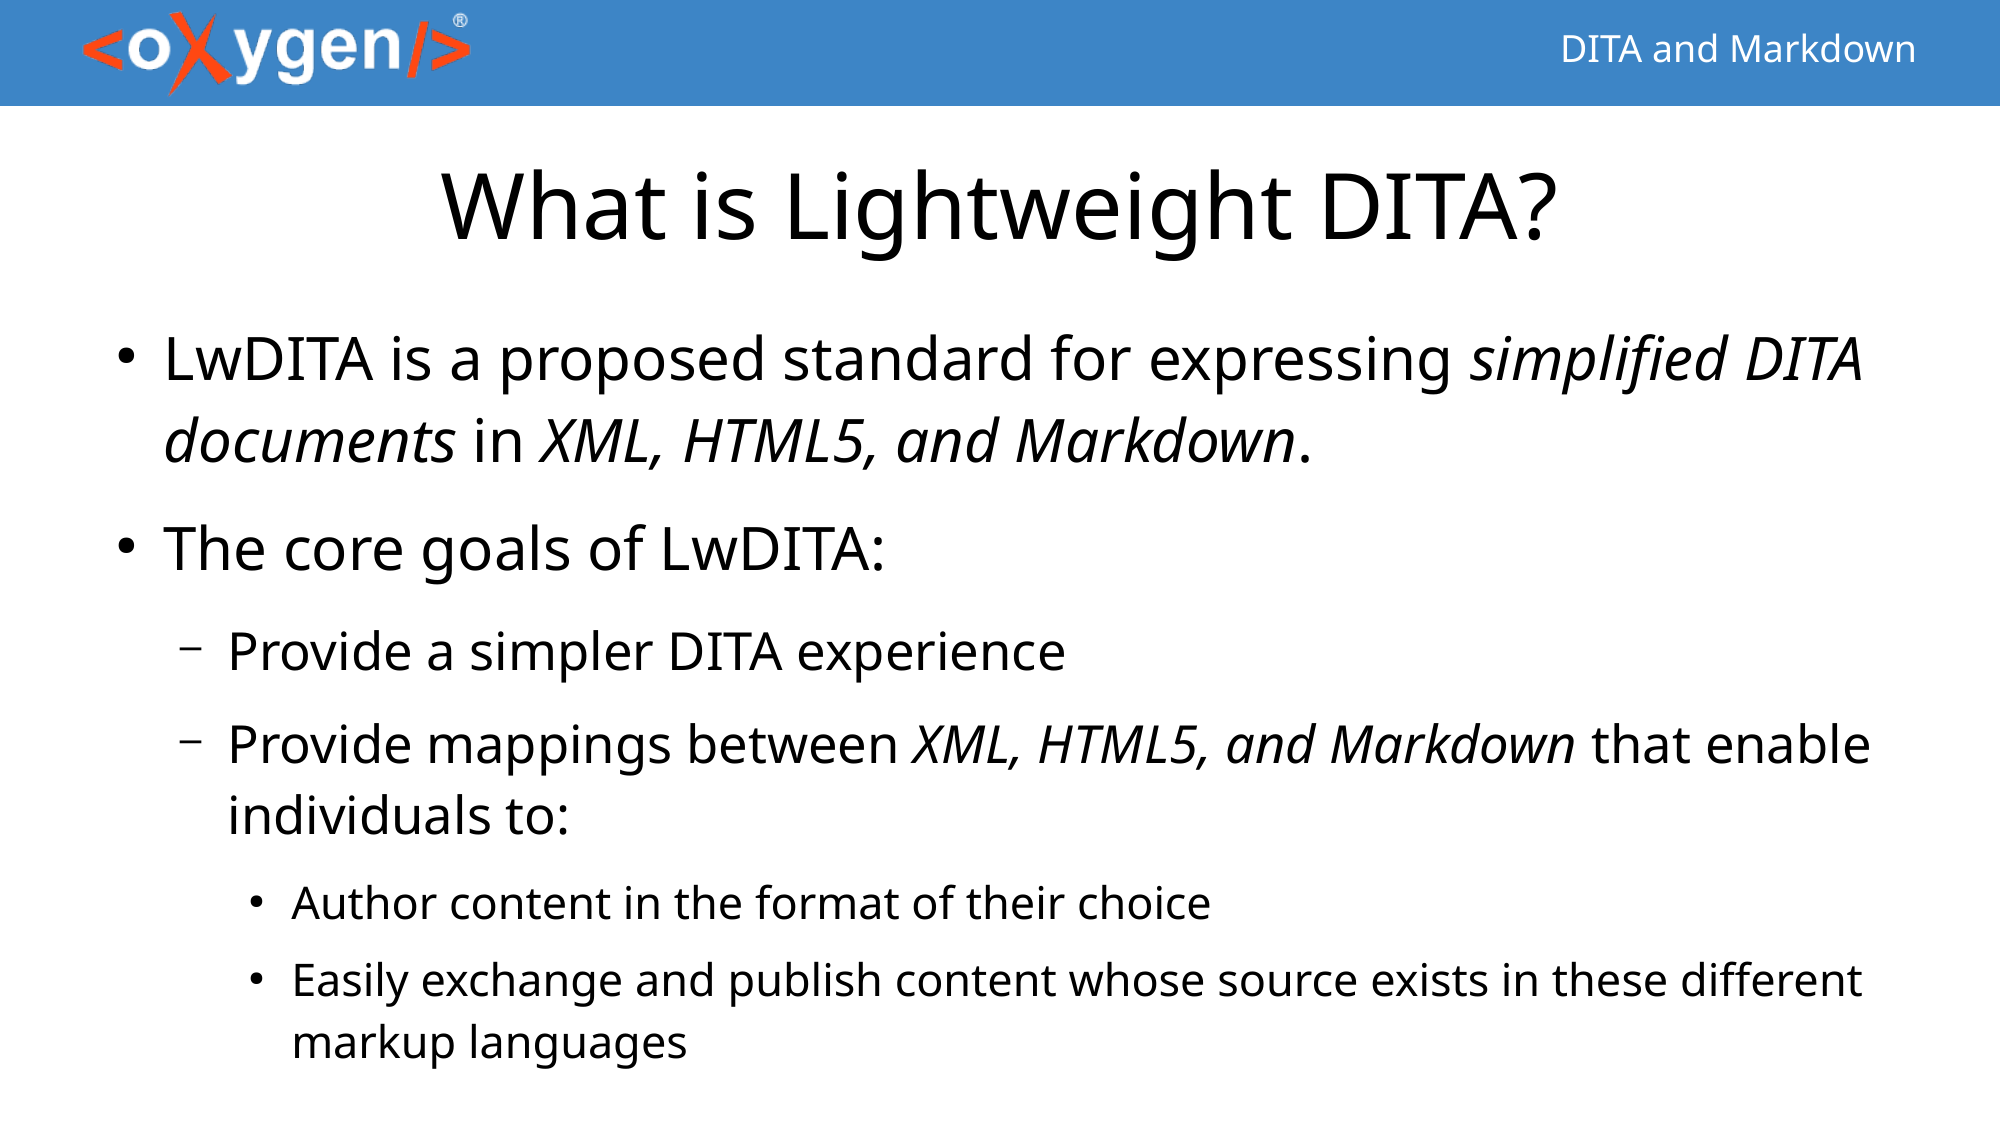

# What is Lightweight DITA?
LwDITA is a proposed standard for expressing simplified DITA documents in XML, HTML5, and Markdown.
The core goals of LwDITA:
Provide a simpler DITA experience
Provide mappings between XML, HTML5, and Markdown that enable individuals to:
Author content in the format of their choice
Easily exchange and publish content whose source exists in these different markup languages